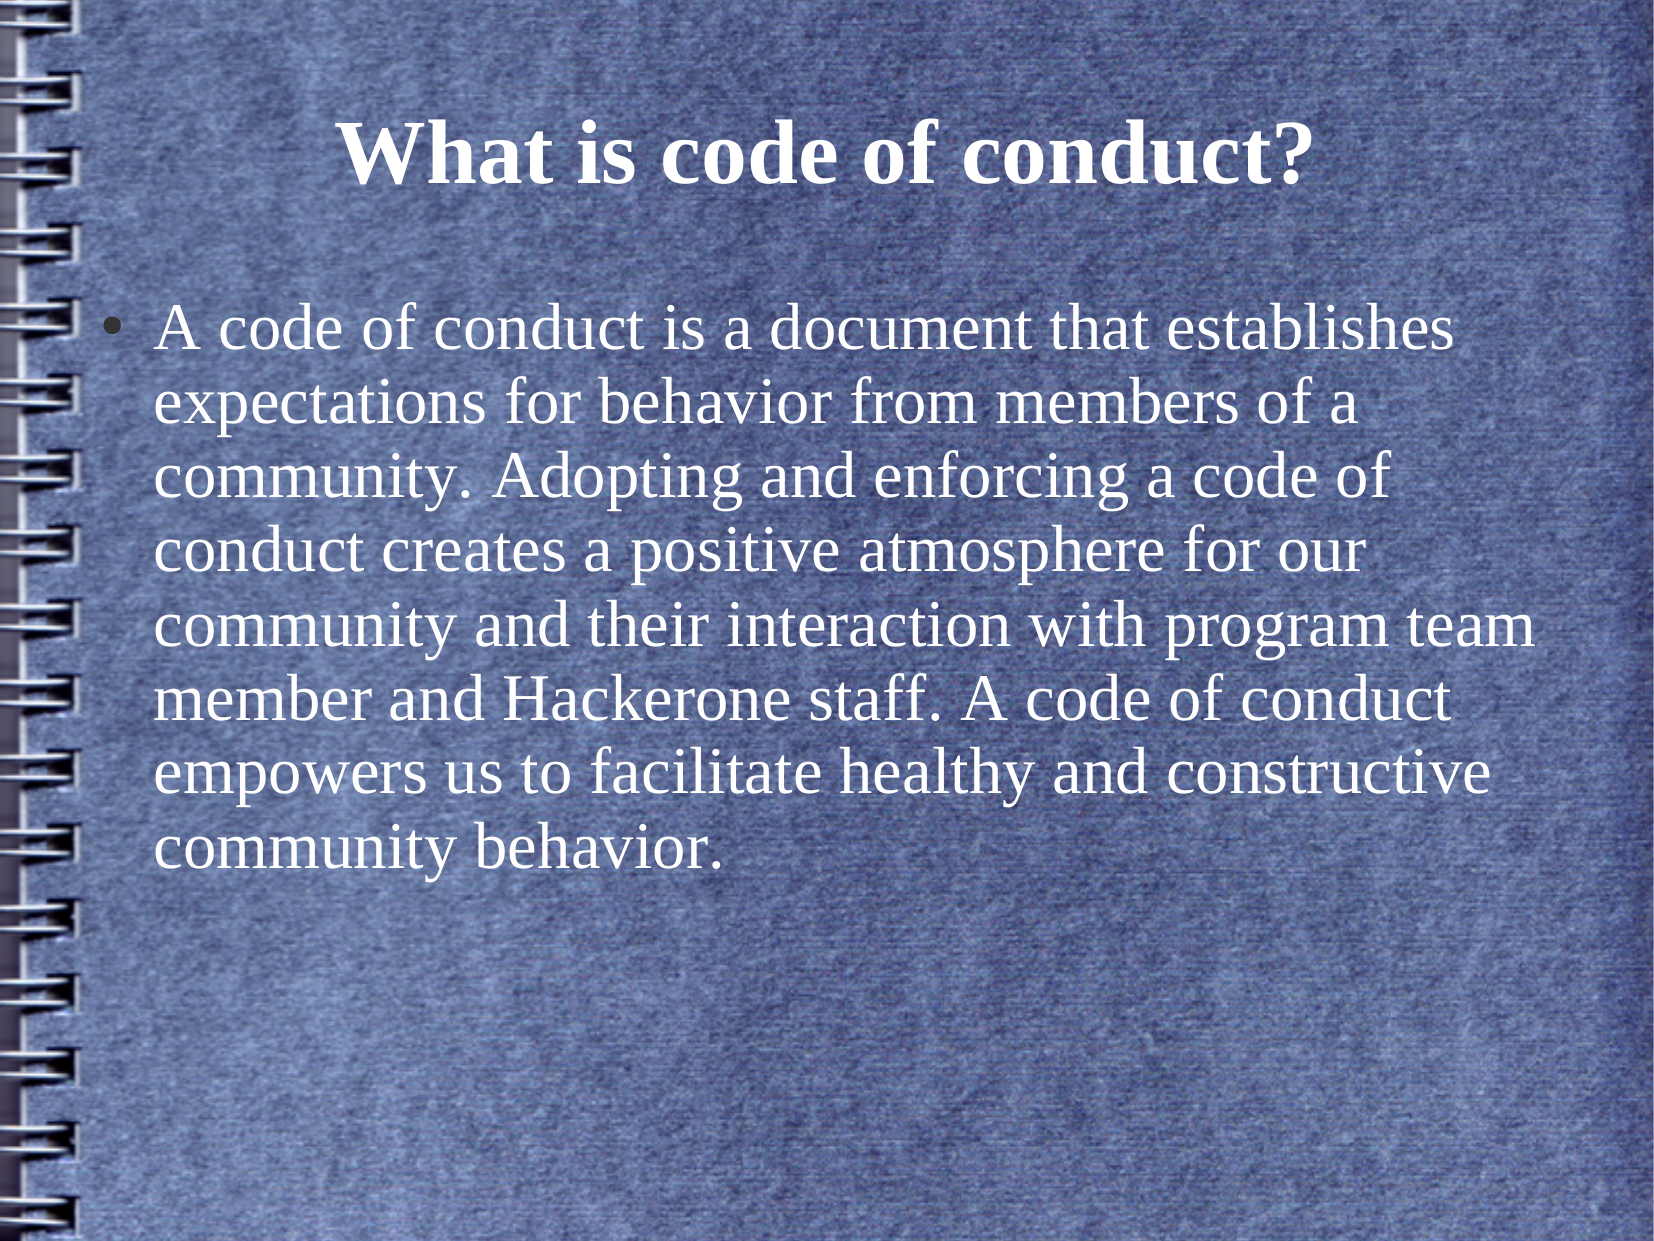

# What is code of conduct?
A code of conduct is a document that establishes expectations for behavior from members of a community. Adopting and enforcing a code of conduct creates a positive atmosphere for our community and their interaction with program team member and Hackerone staff. A code of conduct empowers us to facilitate healthy and constructive community behavior.